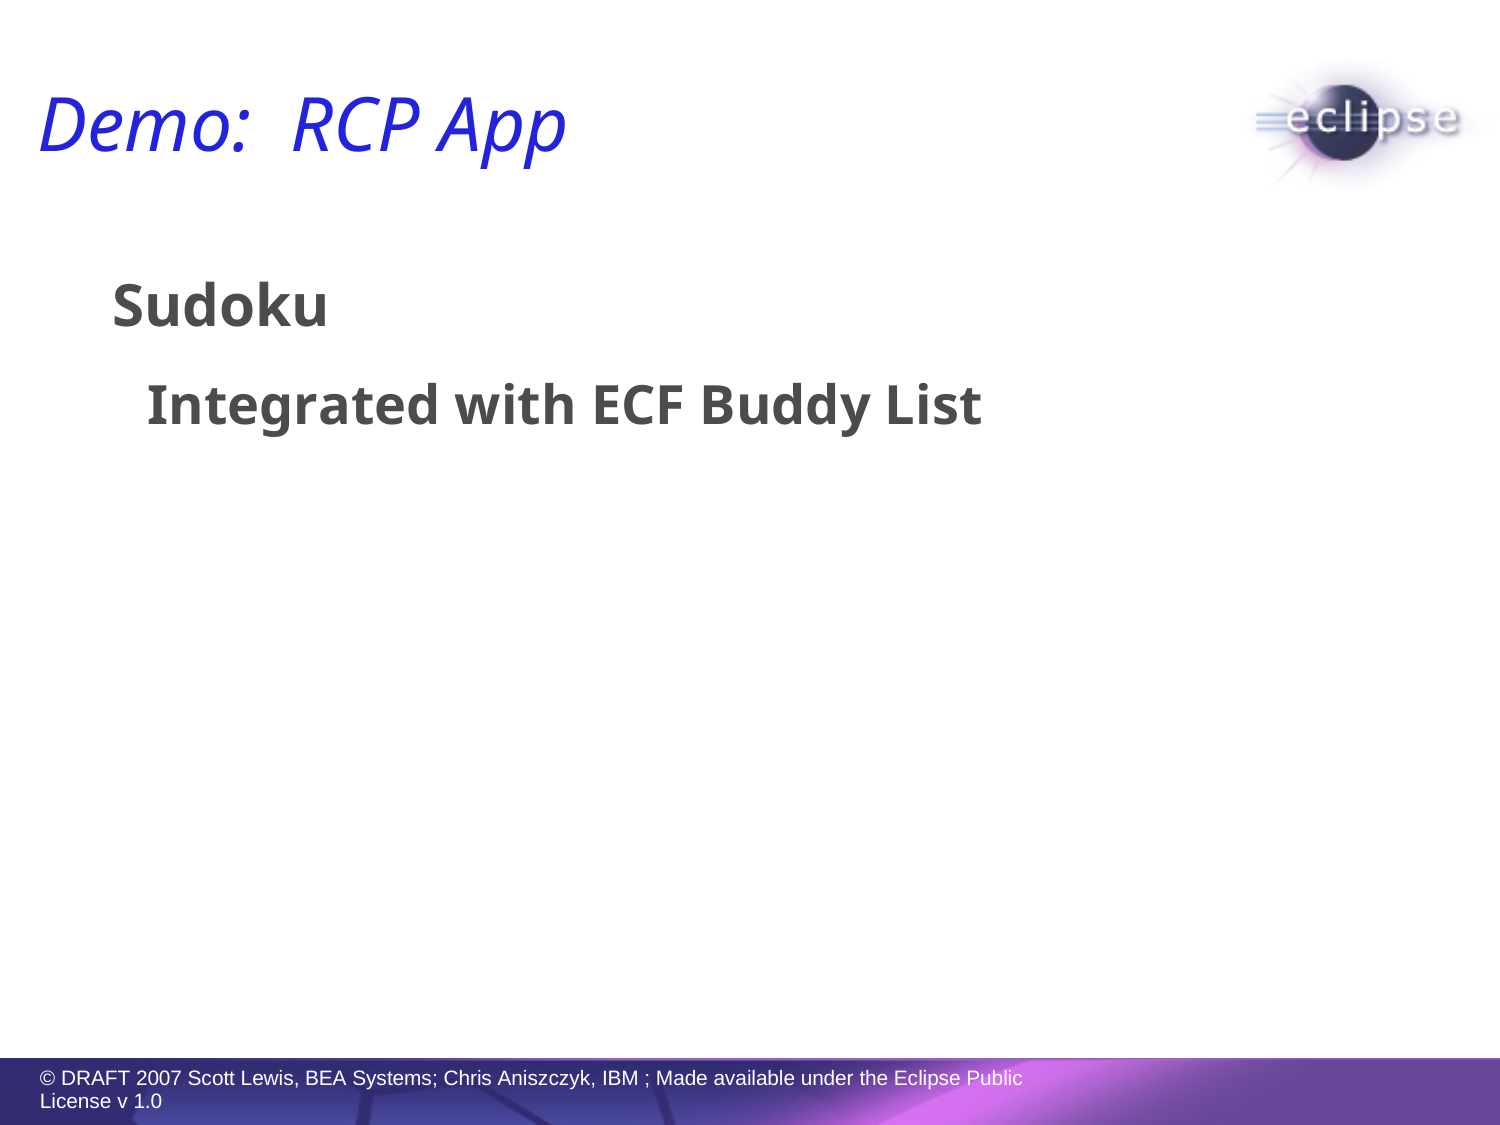

# Demo: RCP App
Sudoku
Integrated with ECF Buddy List